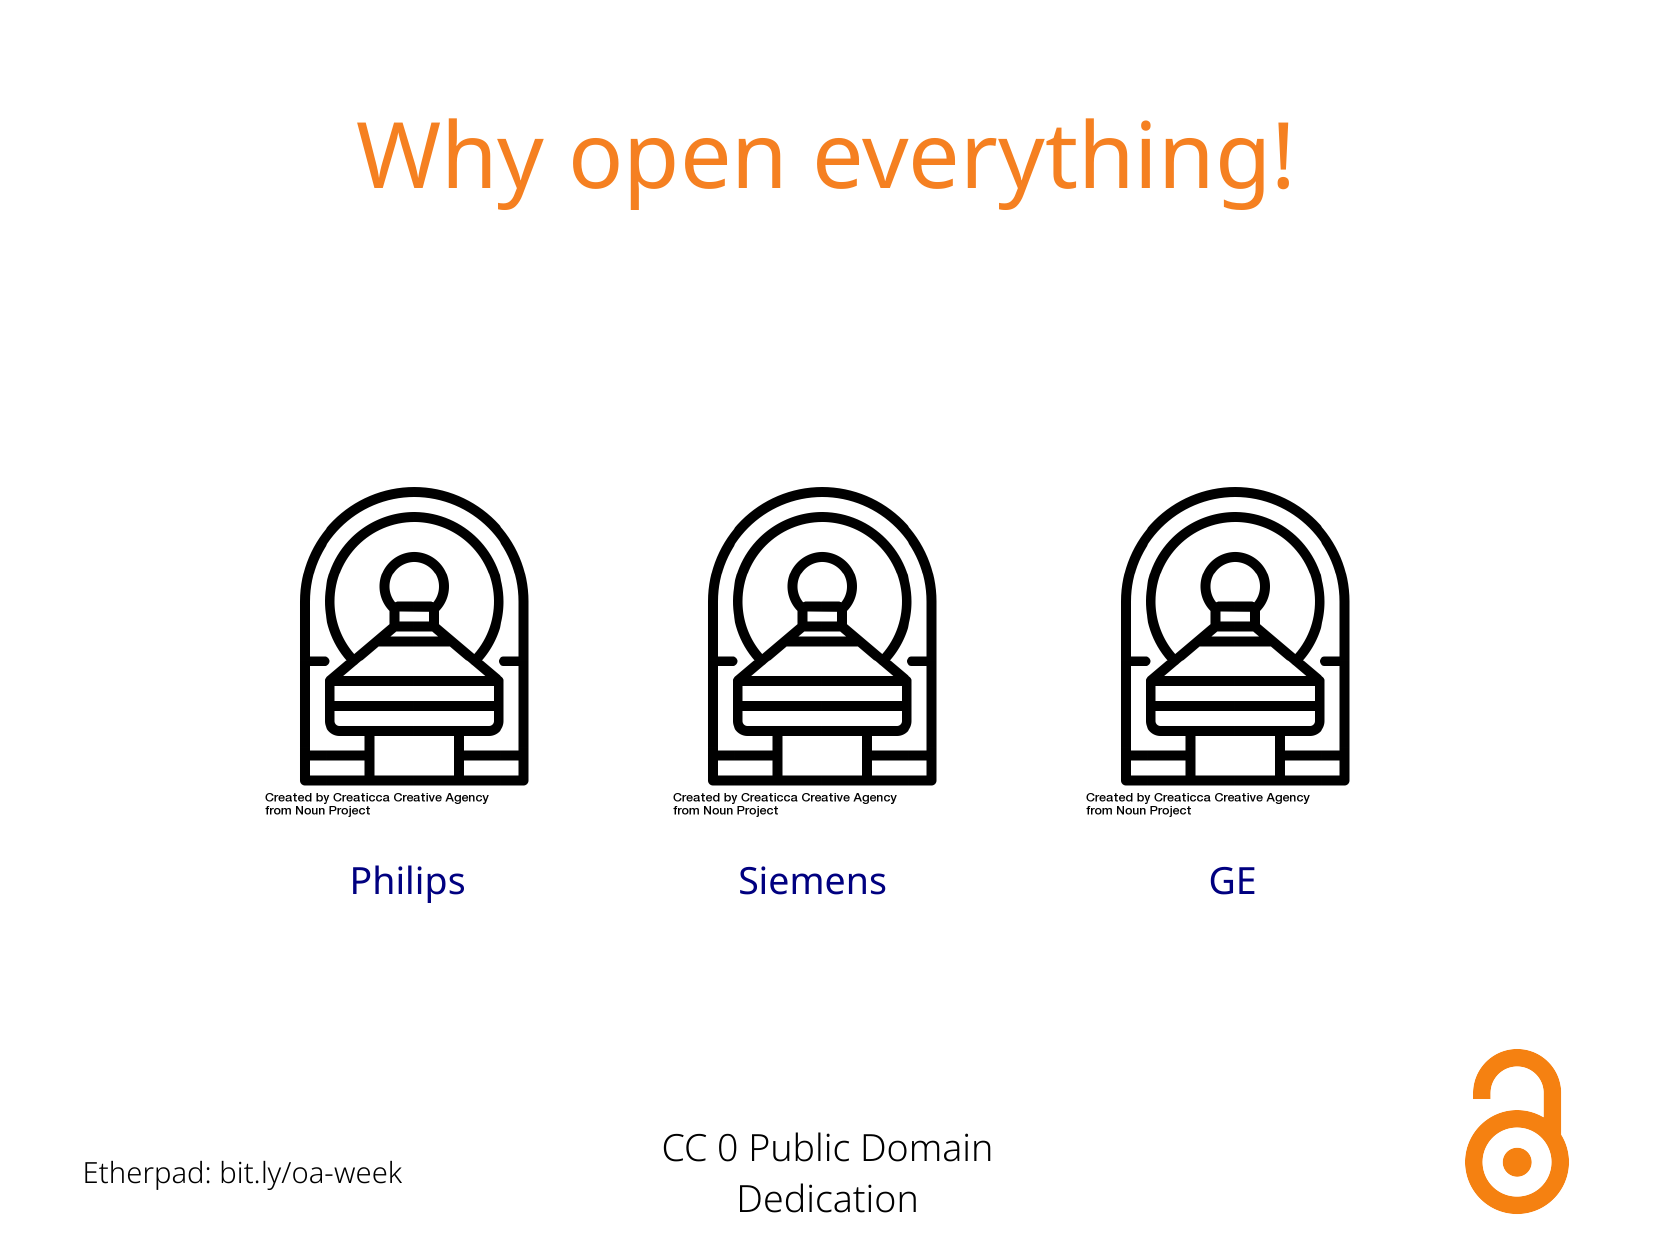

# Why open everything!
Philips
Siemens
GE